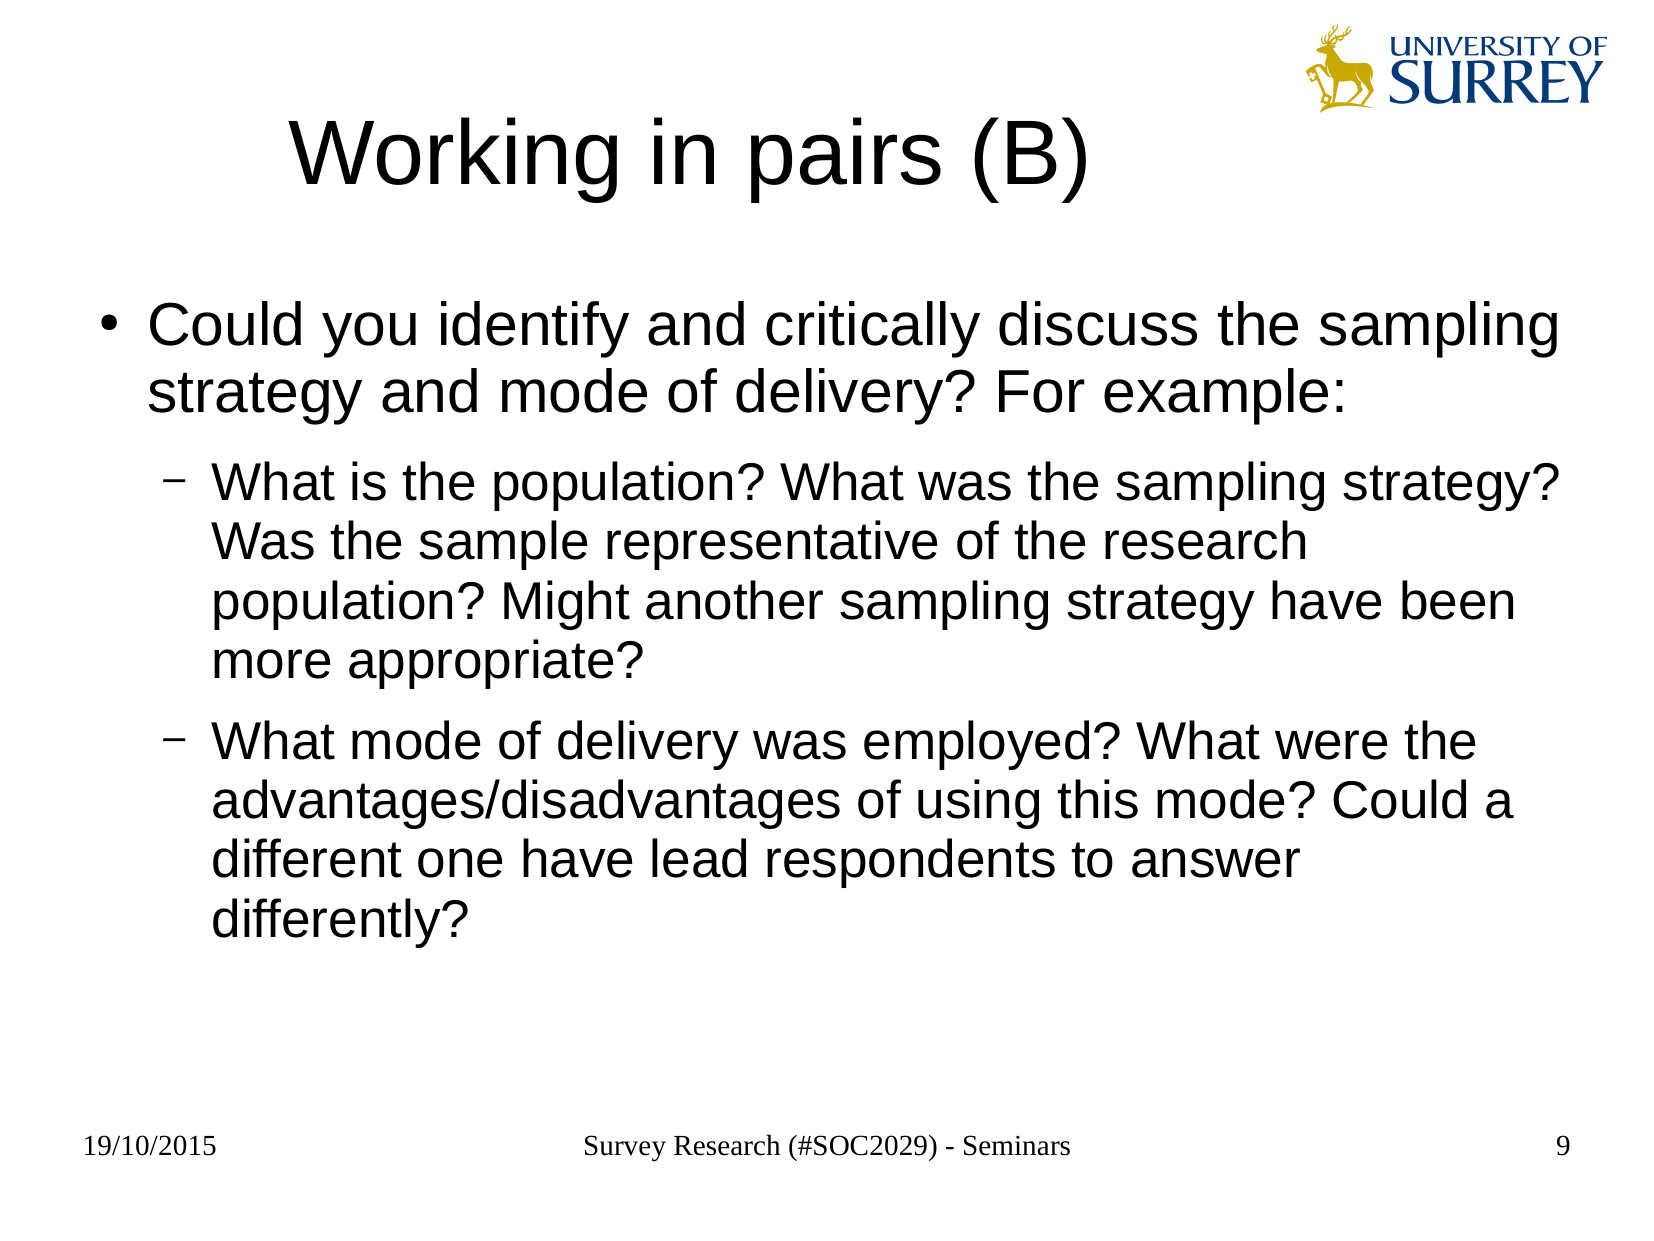

# Working in pairs (B)
Could you identify and critically discuss the sampling strategy and mode of delivery? For example:
What is the population? What was the sampling strategy? Was the sample representative of the research population? Might another sampling strategy have been more appropriate?
What mode of delivery was employed? What were the advantages/disadvantages of using this mode? Could a different one have lead respondents to answer differently?
05/10/2015
9